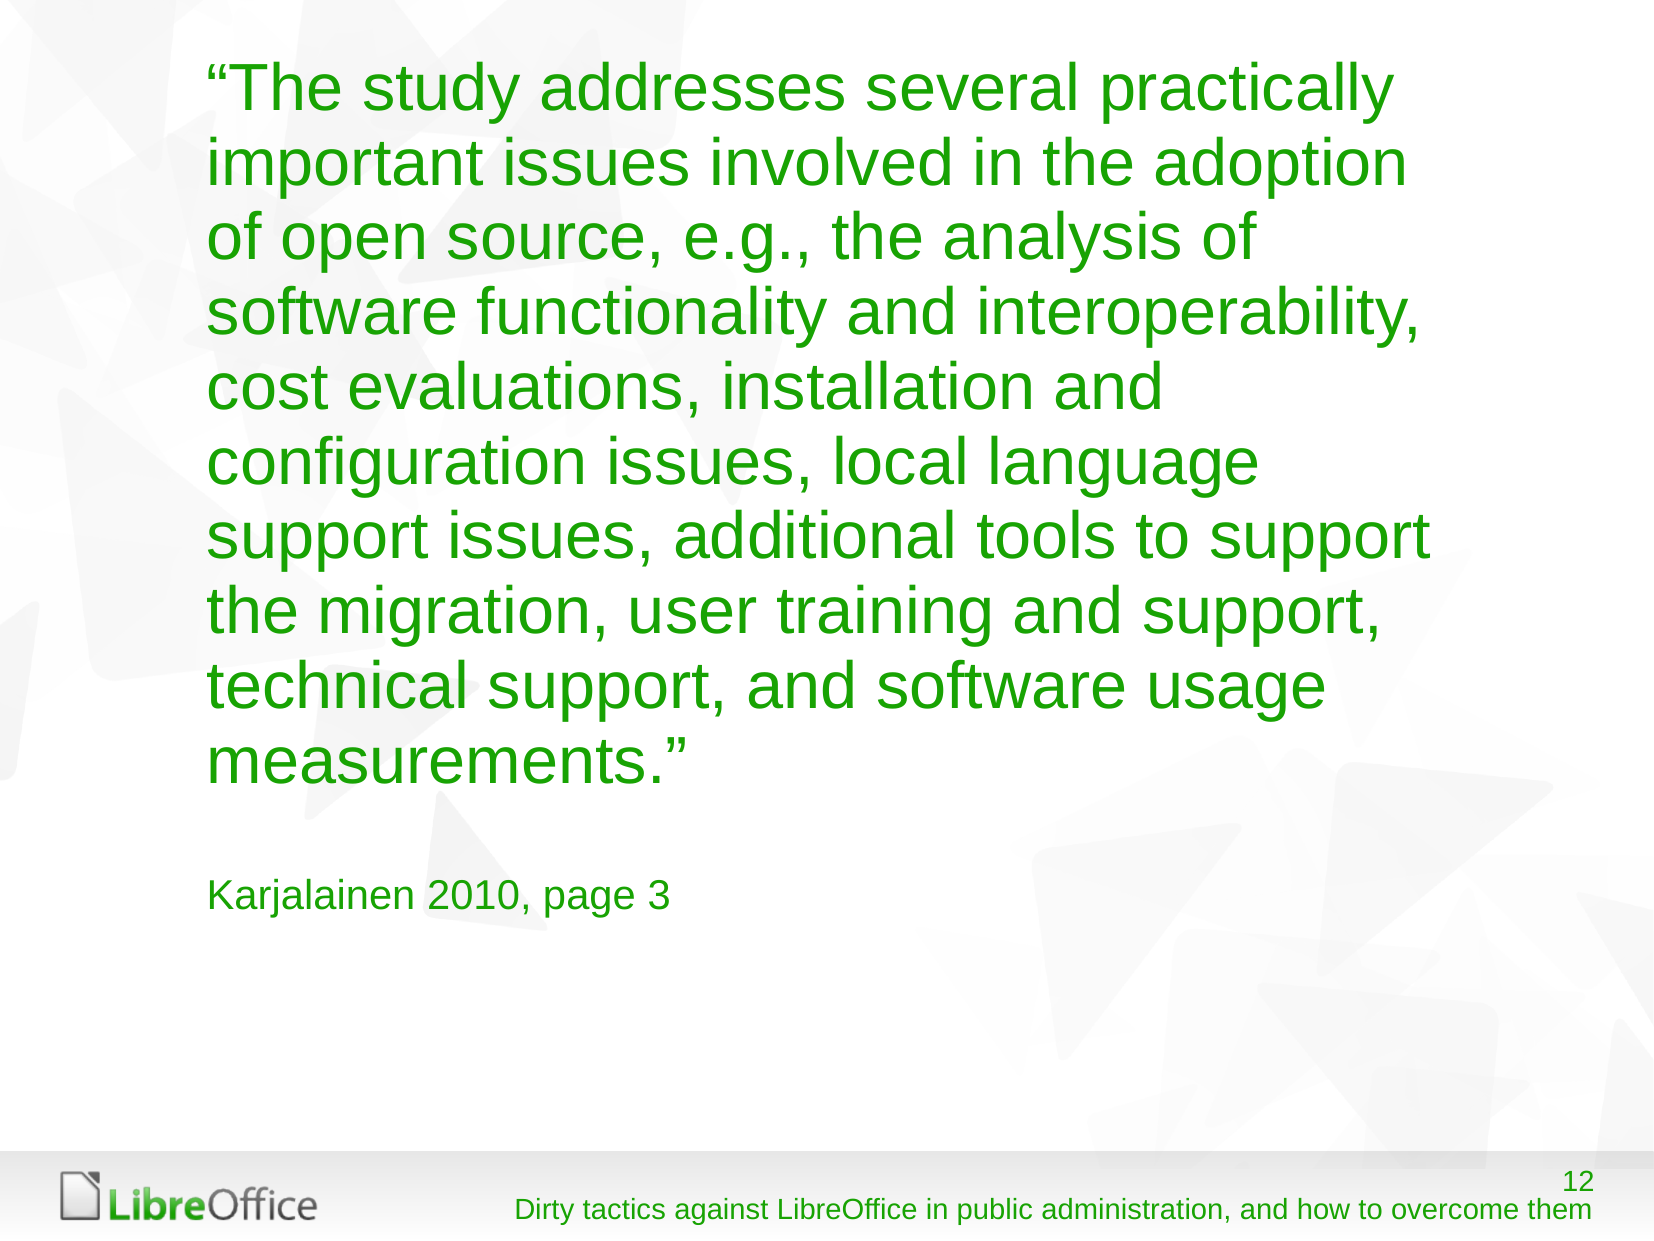

# “The study addresses several practically important issues involved in the adoption of open source, e.g., the analysis of software functionality and interoperability, cost evaluations, installation and configuration issues, local language support issues, additional tools to support the migration, user training and support, technical support, and software usage measurements.” Karjalainen 2010, page 3
12
Dirty tactics against LibreOffice in public administration, and how to overcome them